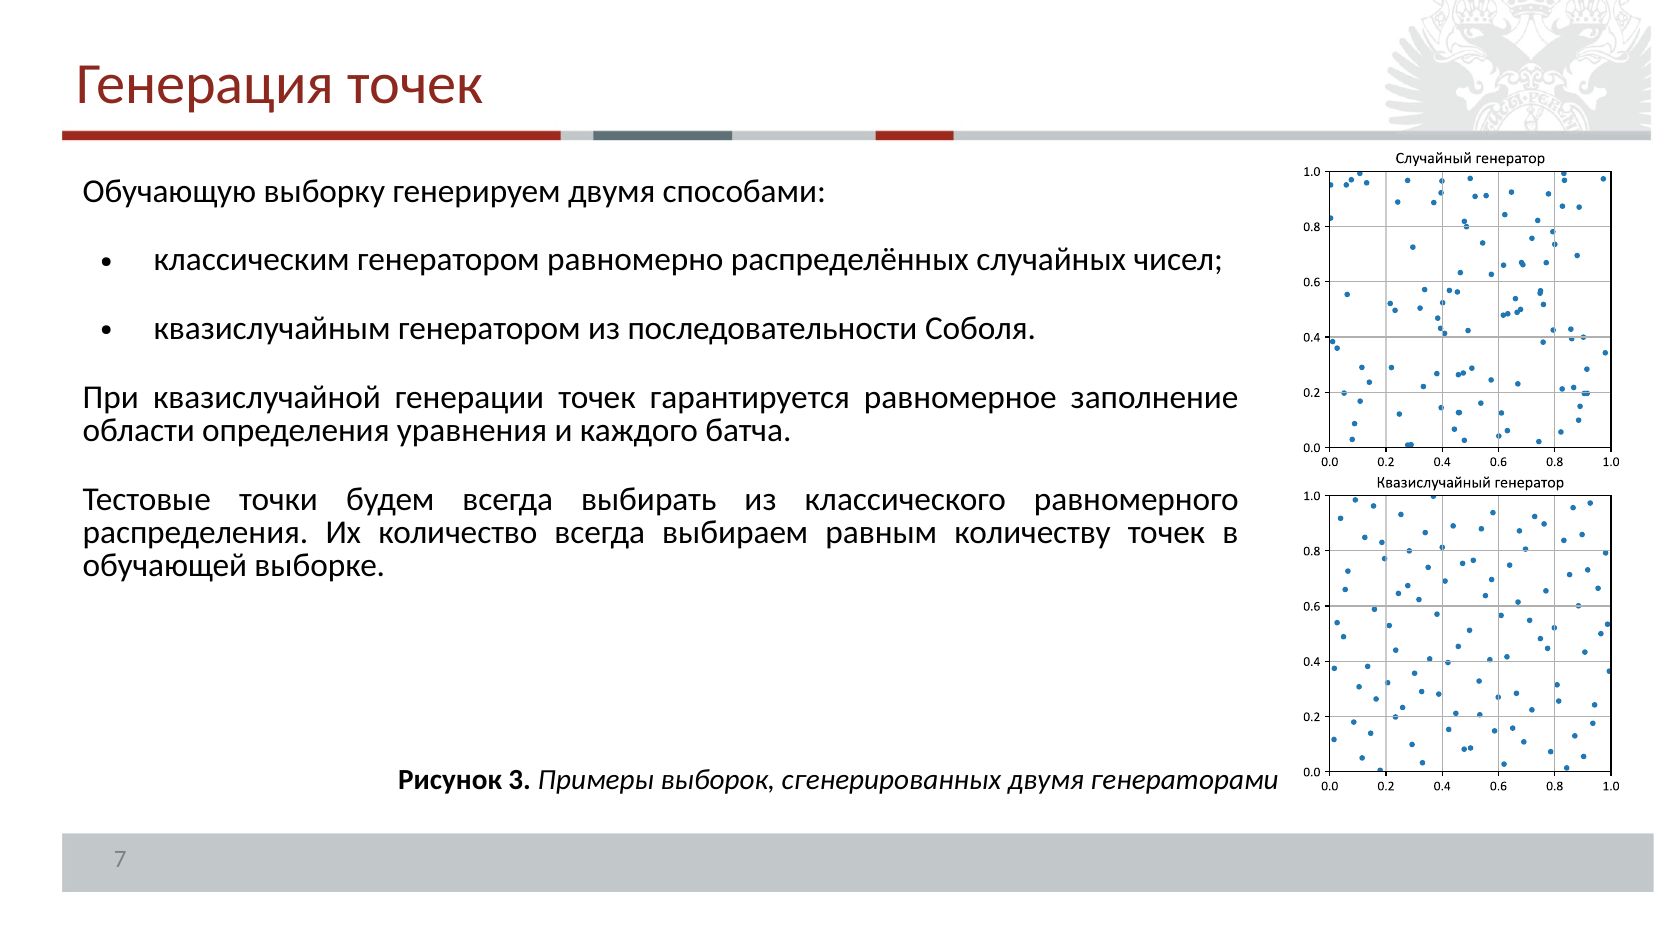

# Генерация точек
Обучающую выборку генерируем двумя способами:
классическим генератором равномерно распределённых случайных чисел;
квазислучайным генератором из последовательности Соболя.
При квазислучайной генерации точек гарантируется равномерное заполнение области определения уравнения и каждого батча.
Тестовые точки будем всегда выбирать из классического равномерного распределения. Их количество всегда выбираем равным количеству точек в обучающей выборке.
Рисунок 3. Примеры выборок, сгенерированных двумя генераторами
7